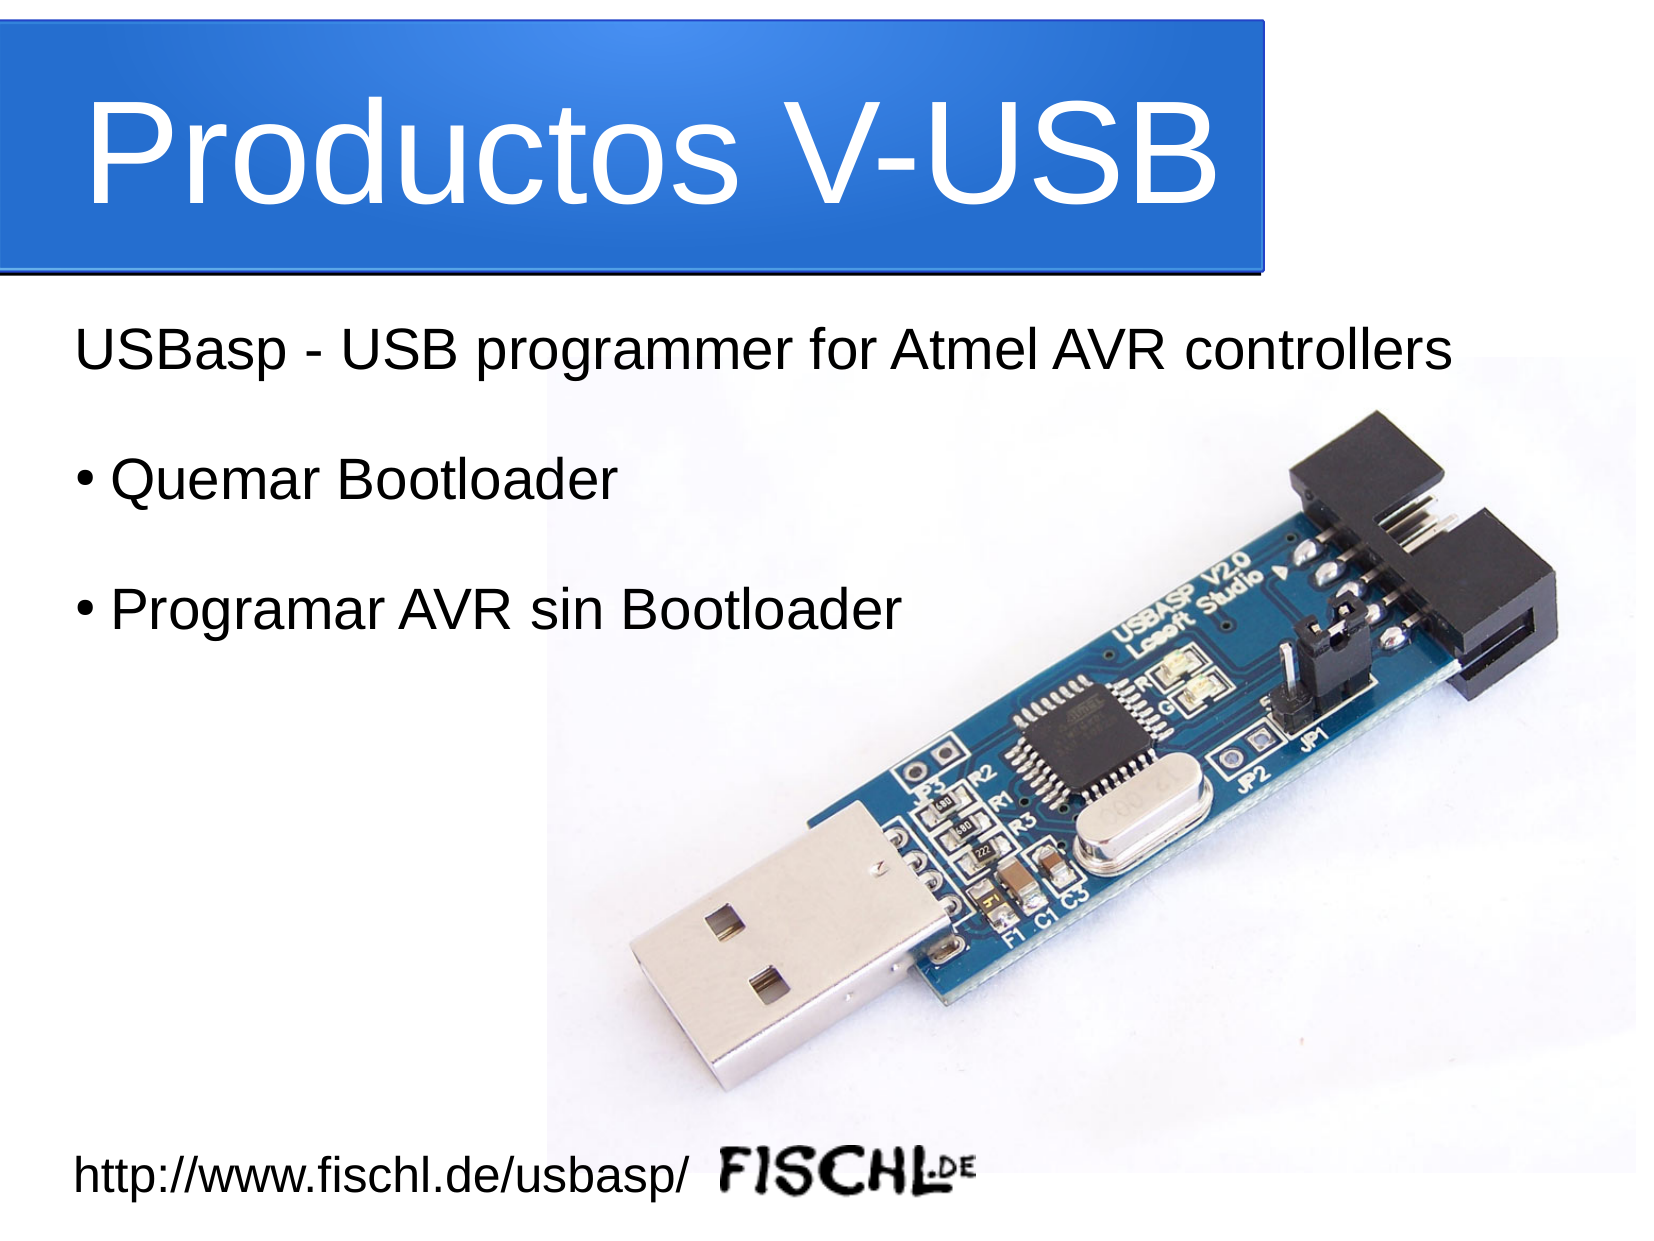

# Productos V-USB
USBasp - USB programmer for Atmel AVR controllers
Quemar Bootloader
Programar AVR sin Bootloader
http://www.fischl.de/usbasp/